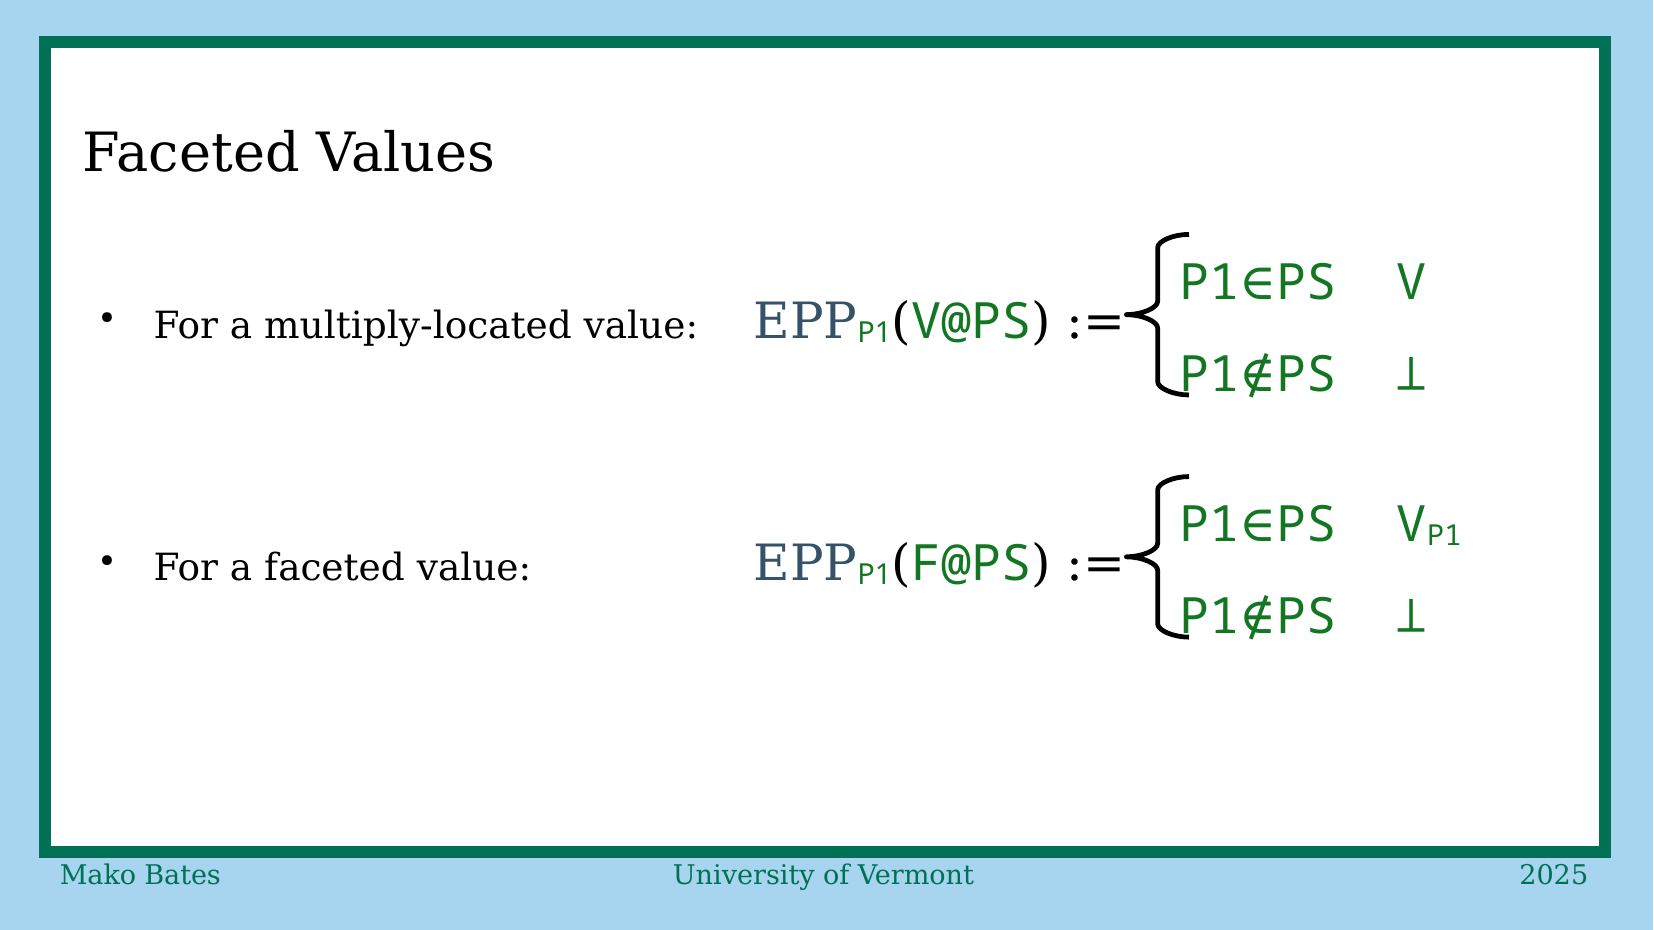

# Faceted Values
For a multiply-located value: 	EPPP1(V@PS) :=
P1∈PS V
P1∉PS ⊥
For a faceted value: 			EPPP1(F@PS) :=
P1∈PS VP1
P1∉PS ⊥